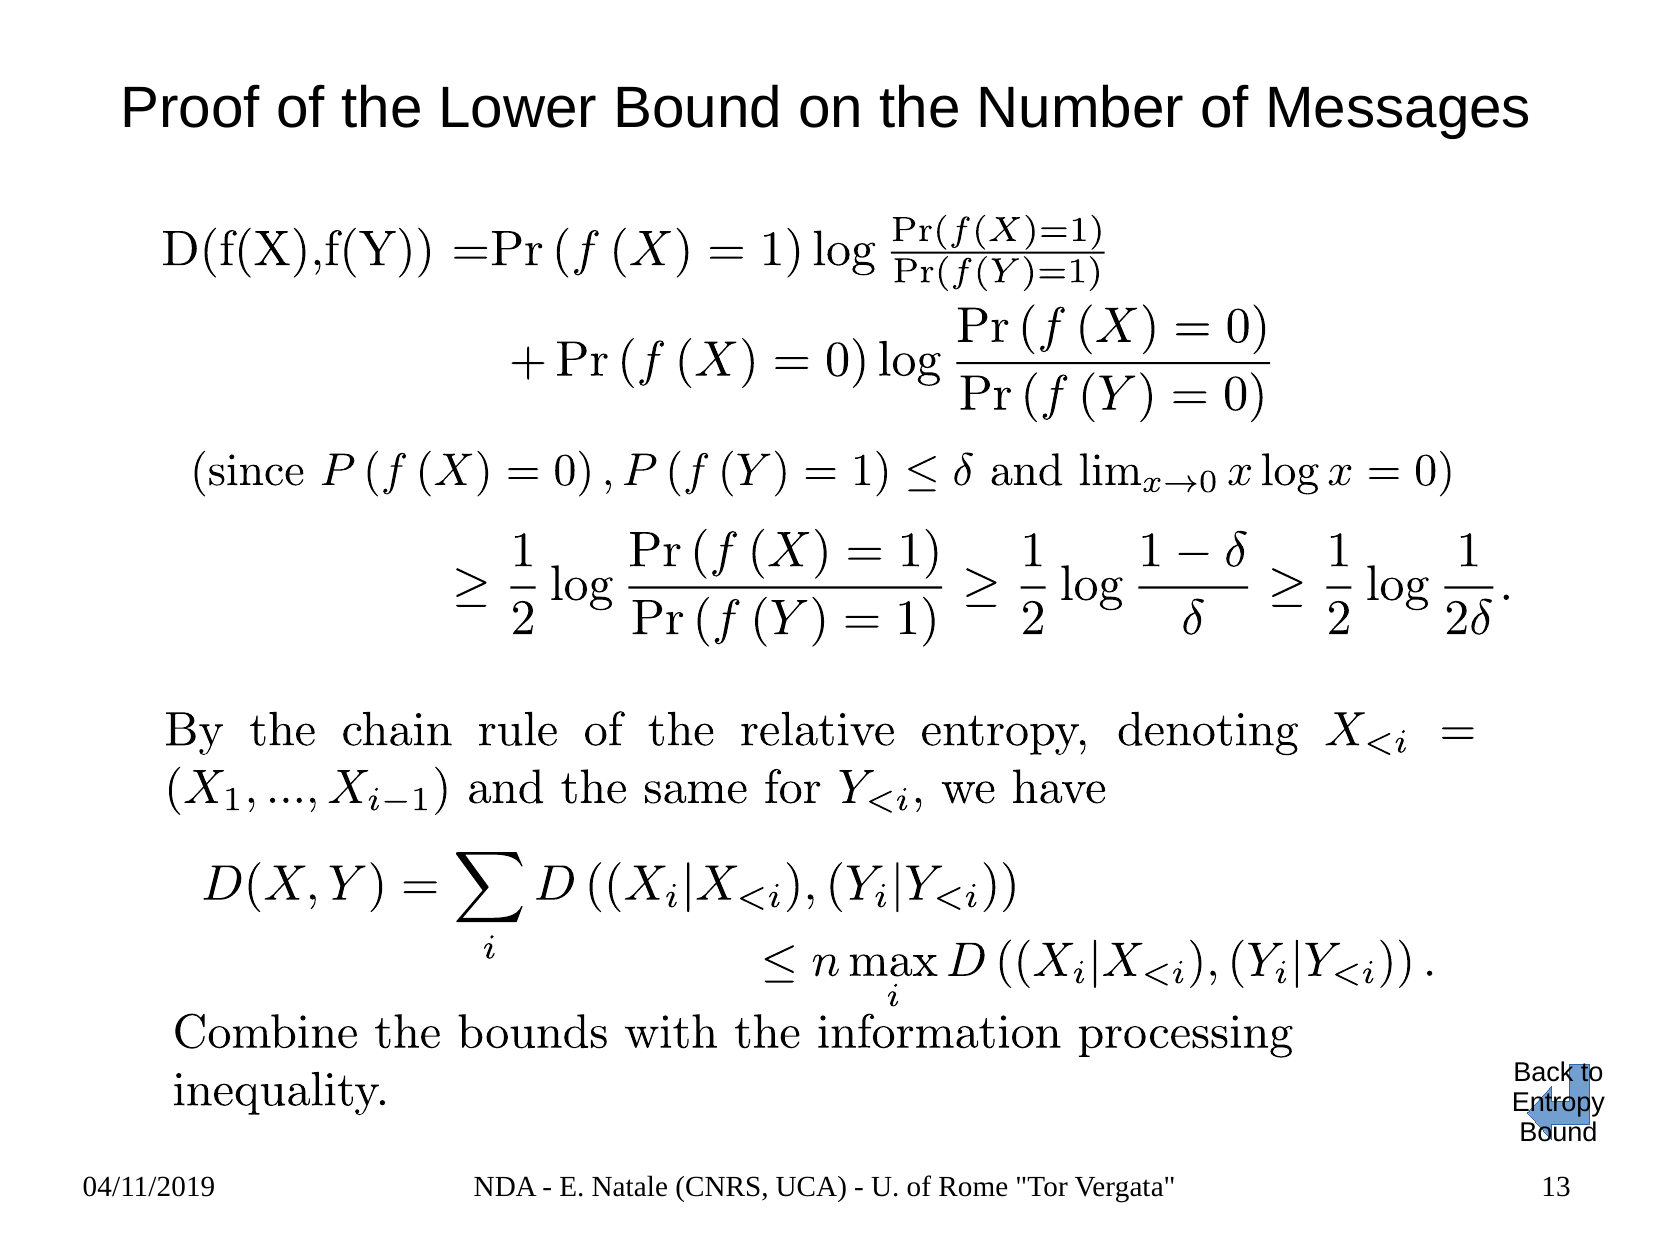

# Proof of the Lower Bound on the Number of Messages
Back to
Entropy
Bound
04/11/2019
NDA - E. Natale (CNRS, UCA) - U. of Rome "Tor Vergata"
13